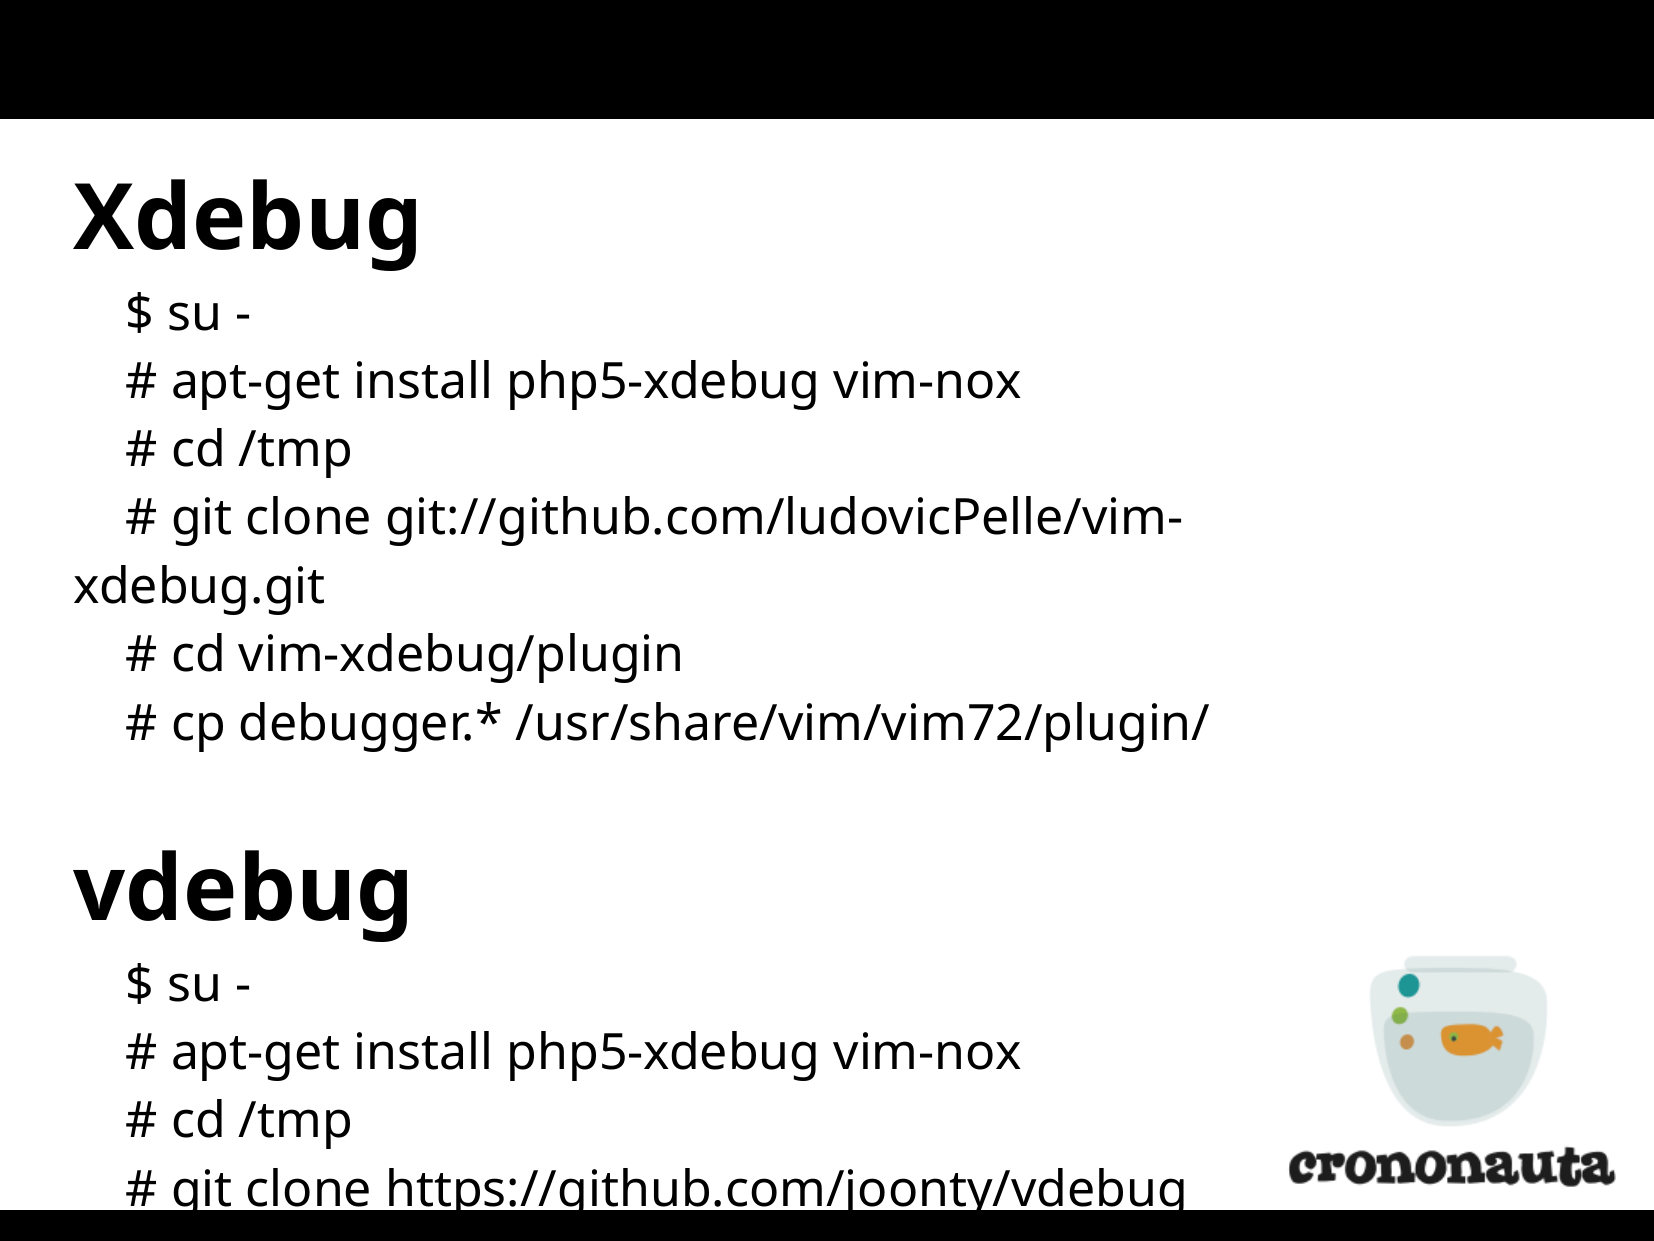

Xdebug
 $ su -
 # apt-get install php5-xdebug vim-nox
 # cd /tmp
 # git clone git://github.com/ludovicPelle/vim-xdebug.git
 # cd vim-xdebug/plugin
 # cp debugger.* /usr/share/vim/vim72/plugin/
vdebug
 $ su -
 # apt-get install php5-xdebug vim-nox
 # cd /tmp
 # git clone https://github.com/joonty/vdebug
 # cp -ra vdebug/plugin/. /usr/share/vim/vim72/plugin/
 # cp -ra vdebug/syntax/. /usr/share/vim/vim72/syntax/